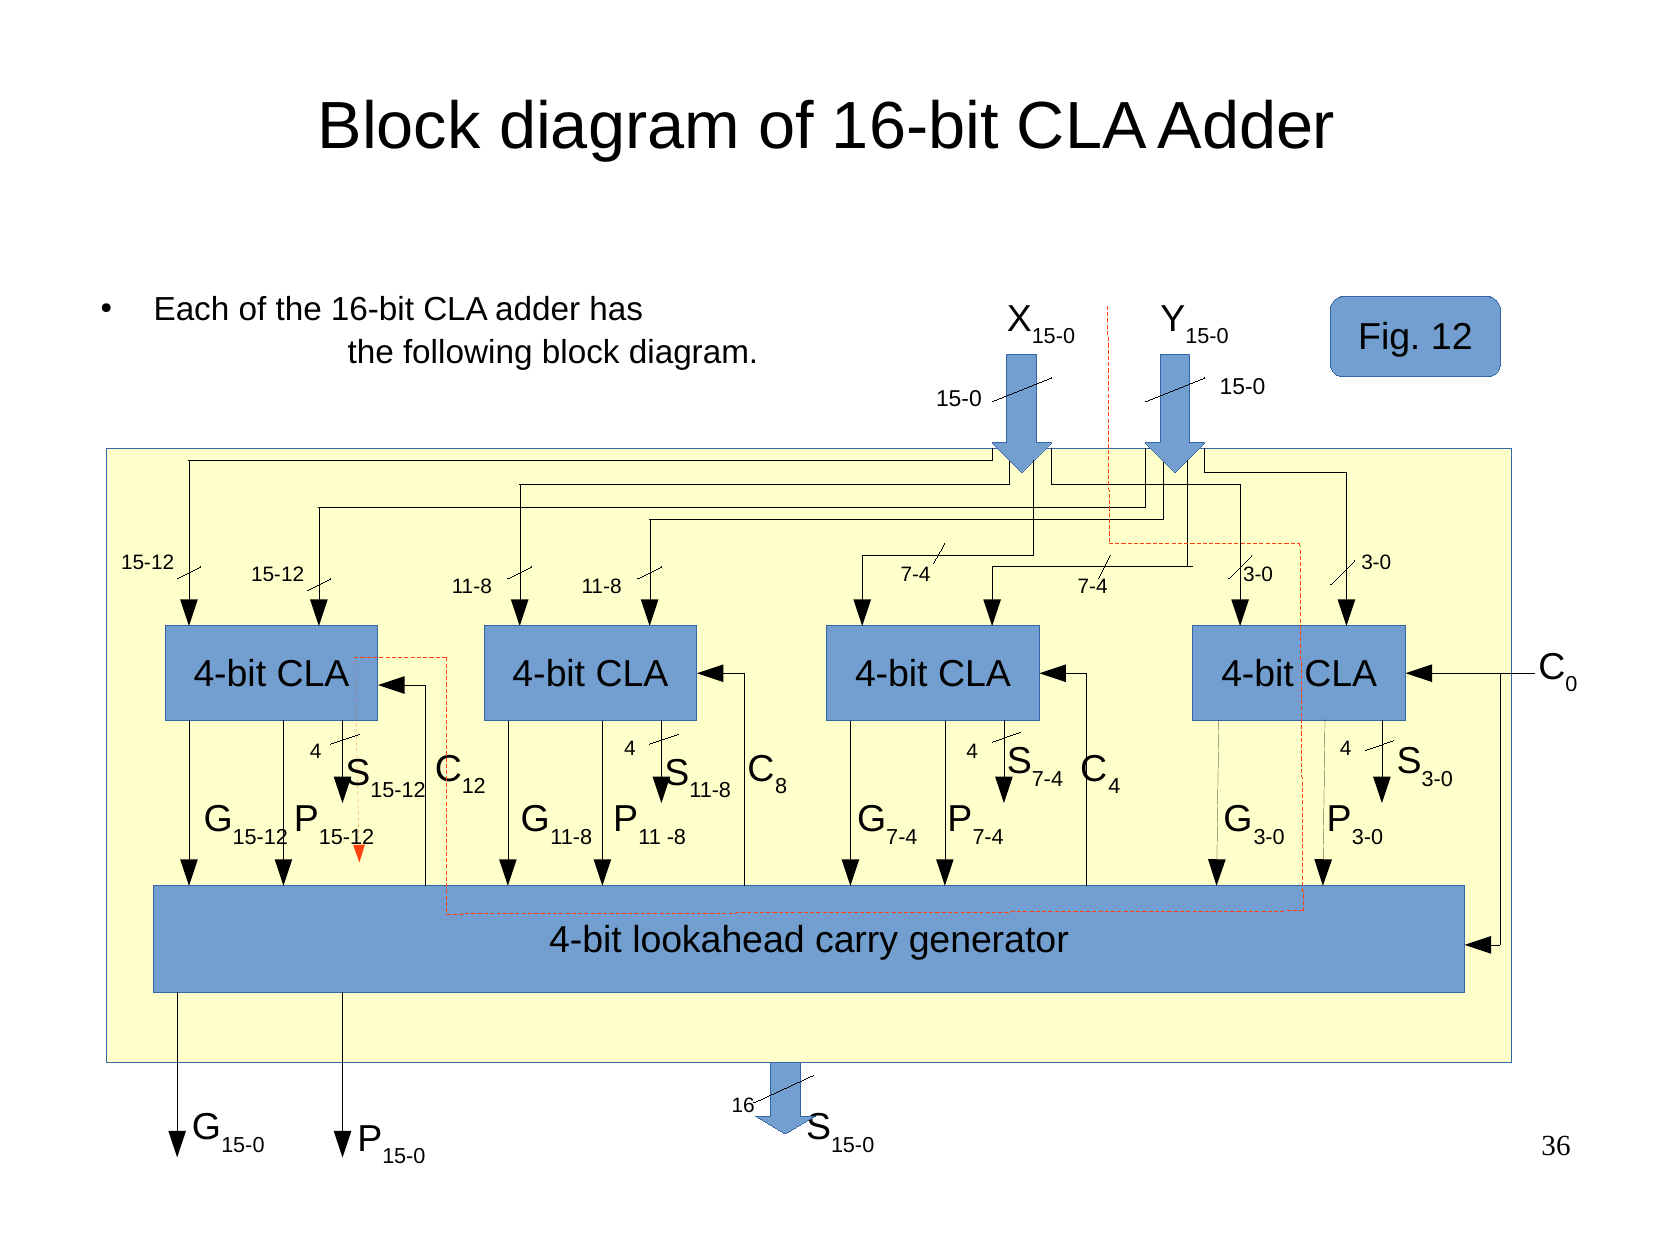

# Block diagram of 16-bit CLA Adder
Each of the 16-bit CLA adder has
 the following block diagram.
X15-0
Y15-0
Fig. 12
15-0
15-0
 C12 C8 C4
 G15-12 P15-12 G11-8 P11 -8 G7-4 P7-4 G3-0 P3-0
15-12
3-0
15-12
7-4
3-0
11-8
11-8
7-4
4-bit CLA
4-bit CLA
4-bit CLA
4-bit CLA
C0
4
4
4
S7-4
S3-0
4
S15-12
S11-8
4-bit lookahead carry generator
16
G15-0
S15-0
P15-0
36